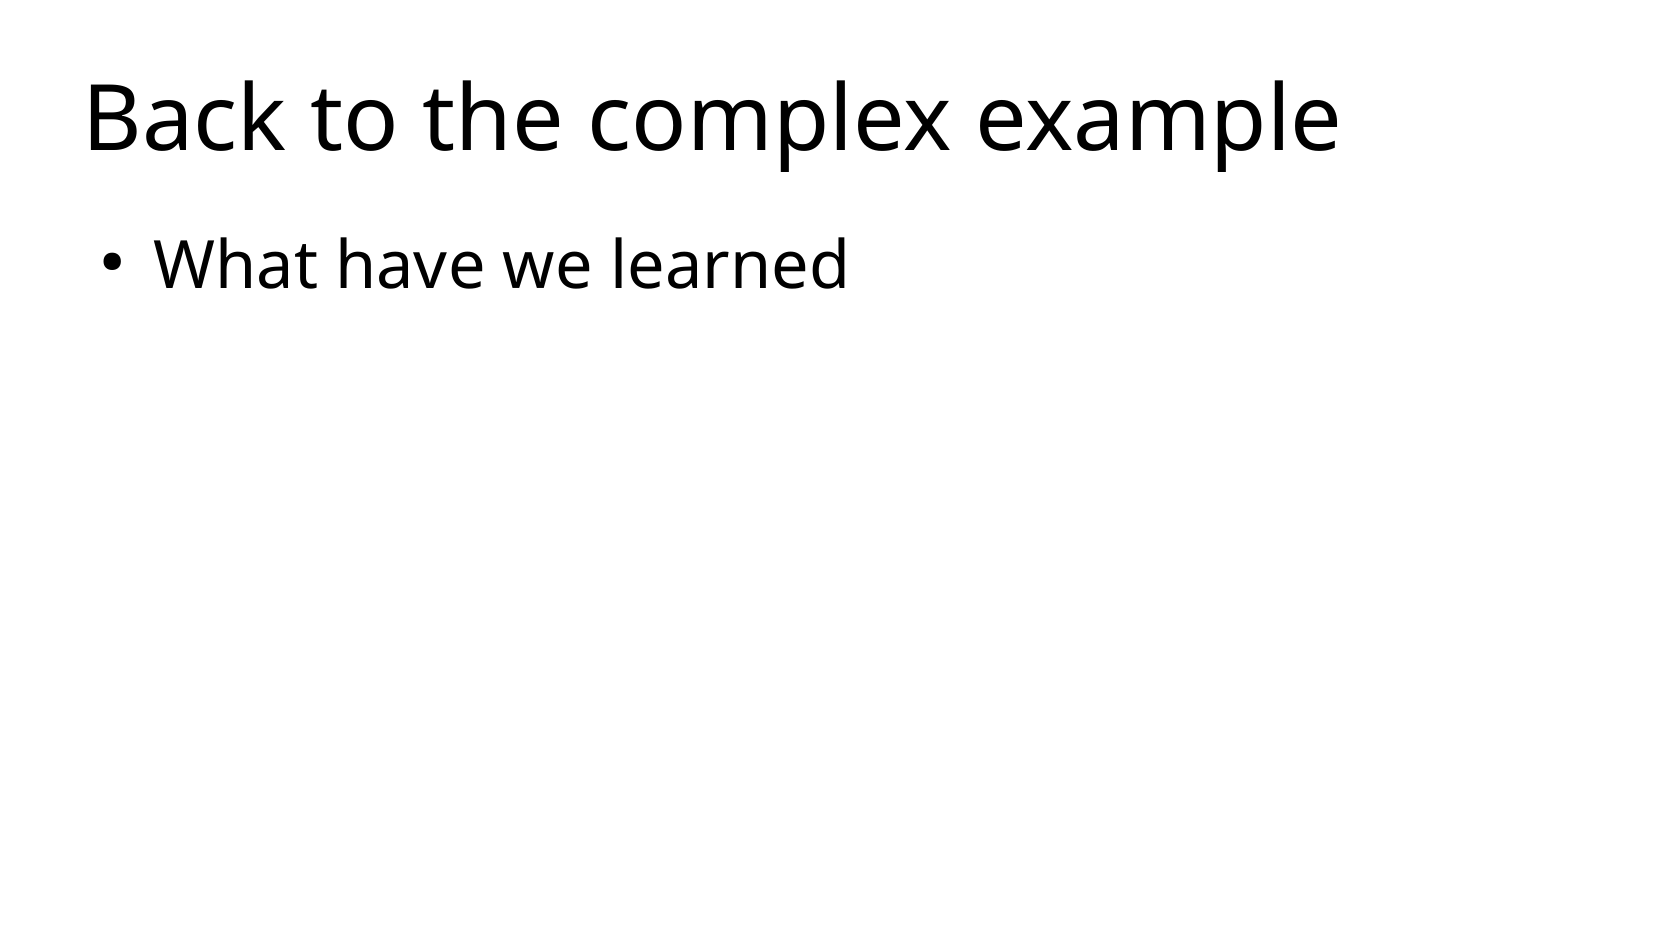

# Back to the complex example
What have we learned